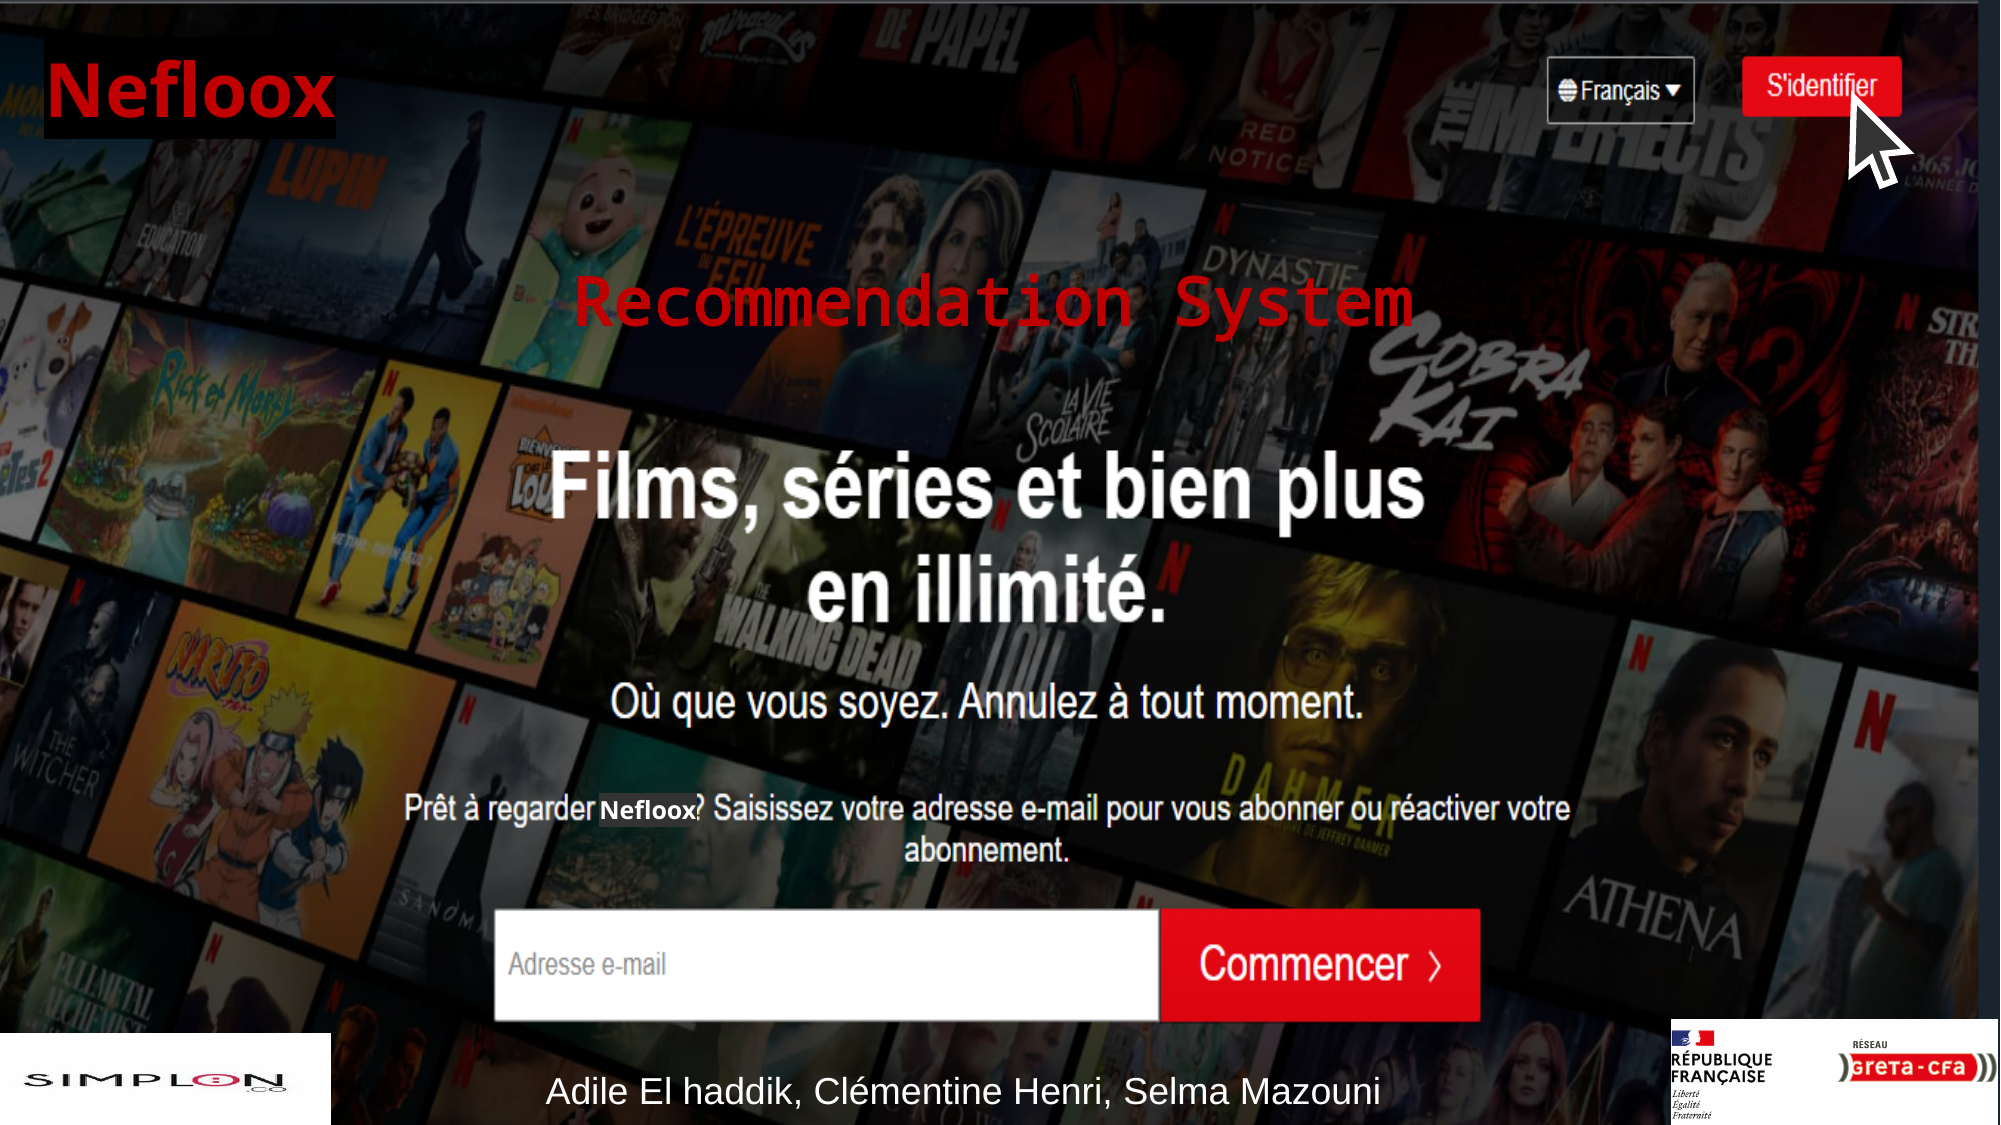

Nefloox
Recommendation System
Nefloox
Adile El haddik, Clémentine Henri, Selma Mazouni